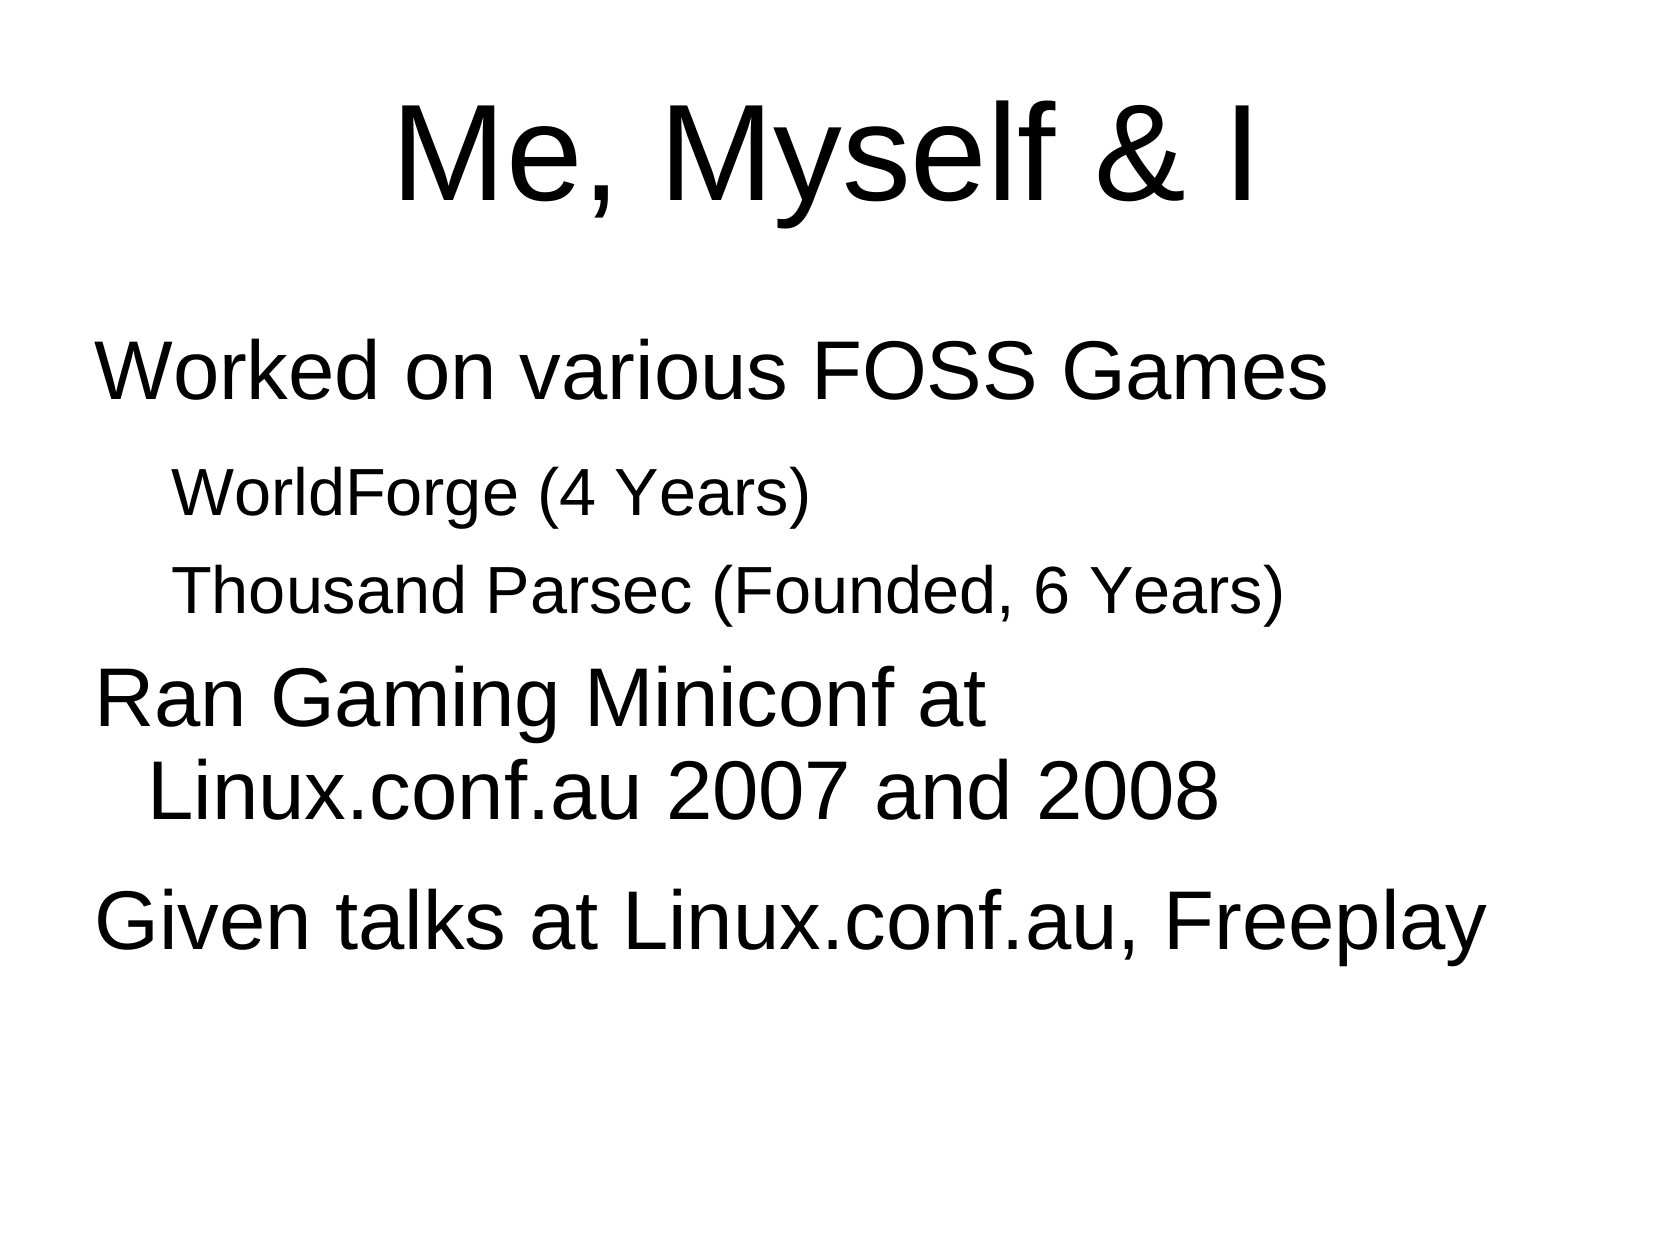

# Me, Myself & I
Worked on various FOSS Games
WorldForge (4 Years)
Thousand Parsec (Founded, 6 Years)
Ran Gaming Miniconf at
Linux.conf.au 2007 and 2008
Given talks at Linux.conf.au, Freeplay